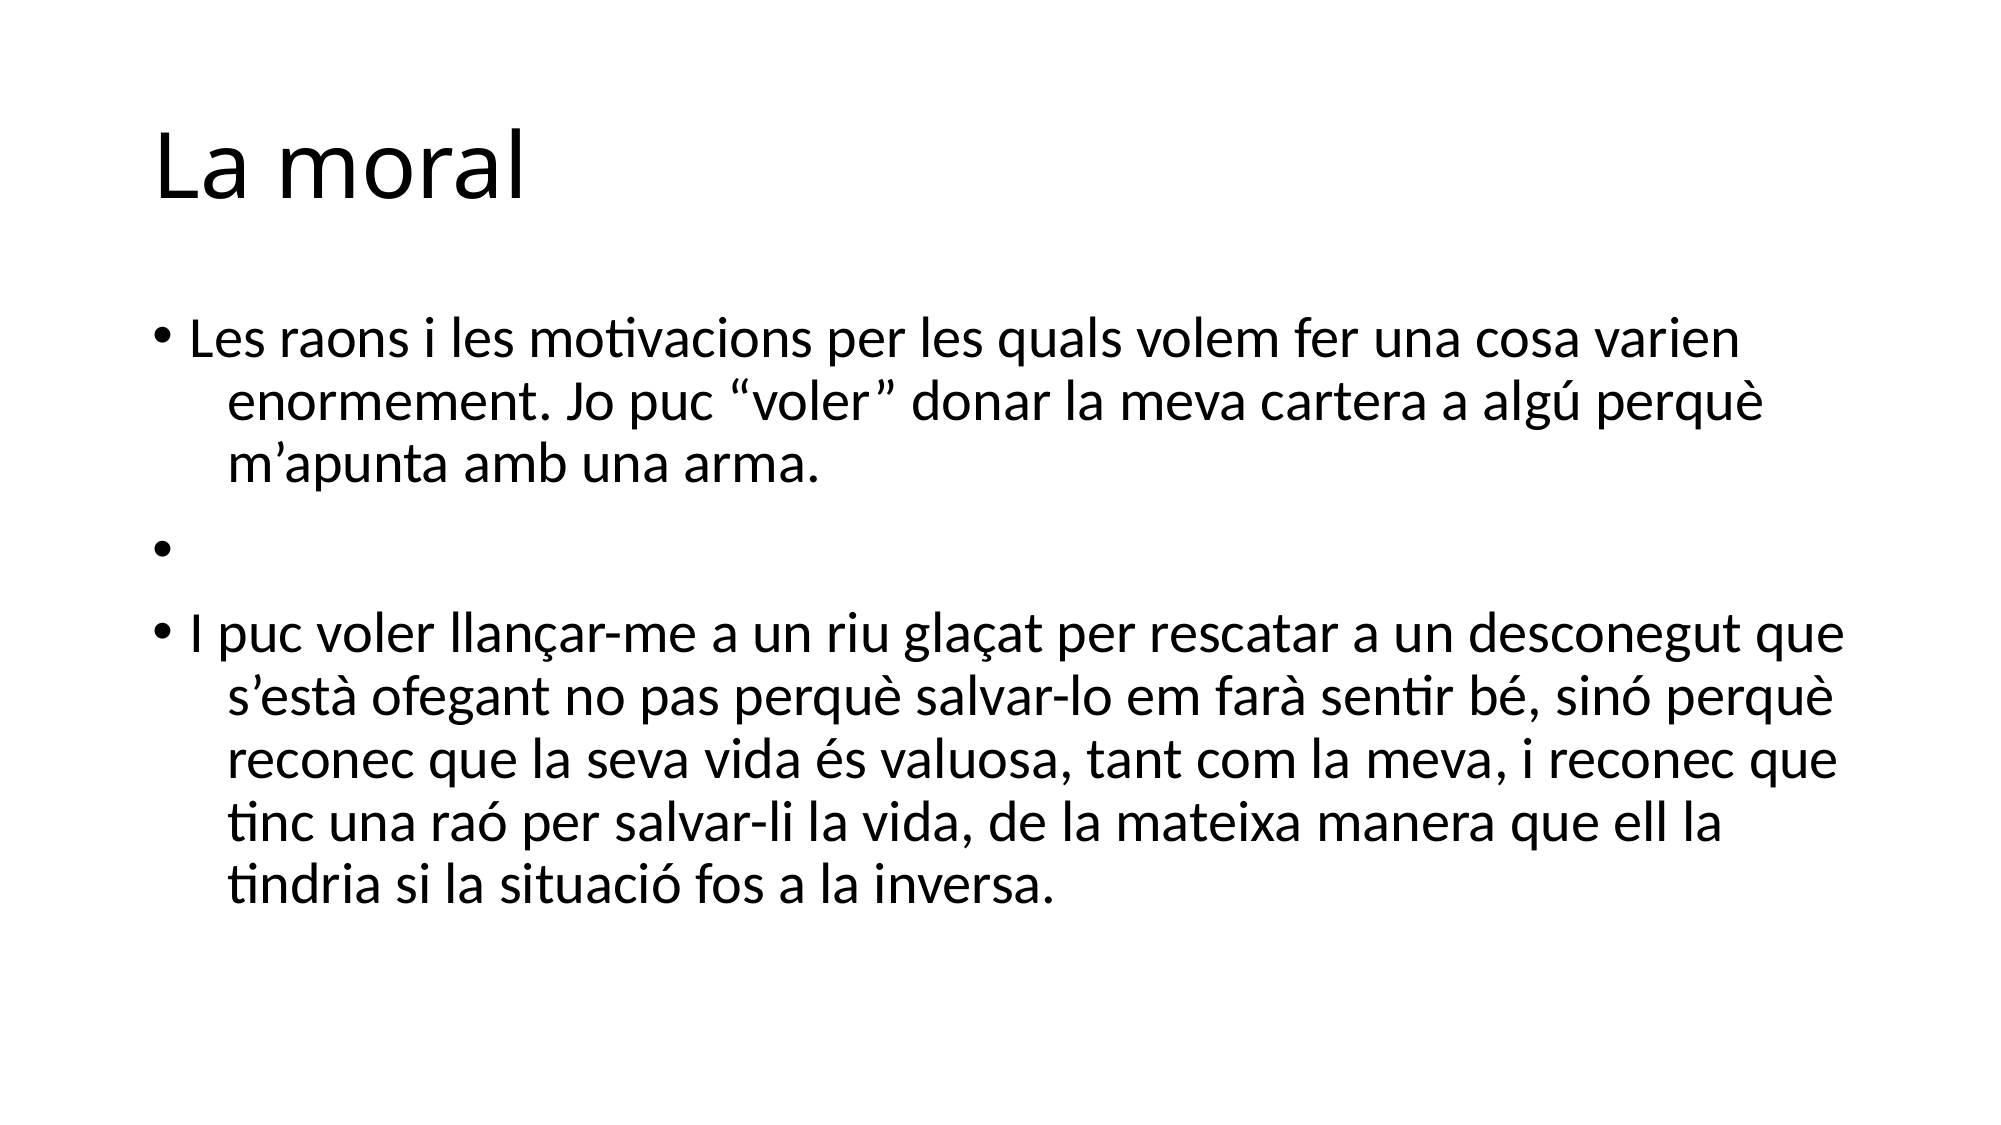

# La moral
Les raons i les motivacions per les quals volem fer una cosa varien enormement. Jo puc “voler” donar la meva cartera a algú perquè m’apunta amb una arma.
I puc voler llançar-me a un riu glaçat per rescatar a un desconegut que s’està ofegant no pas perquè salvar-lo em farà sentir bé, sinó perquè reconec que la seva vida és valuosa, tant com la meva, i reconec que tinc una raó per salvar-li la vida, de la mateixa manera que ell la tindria si la situació fos a la inversa.